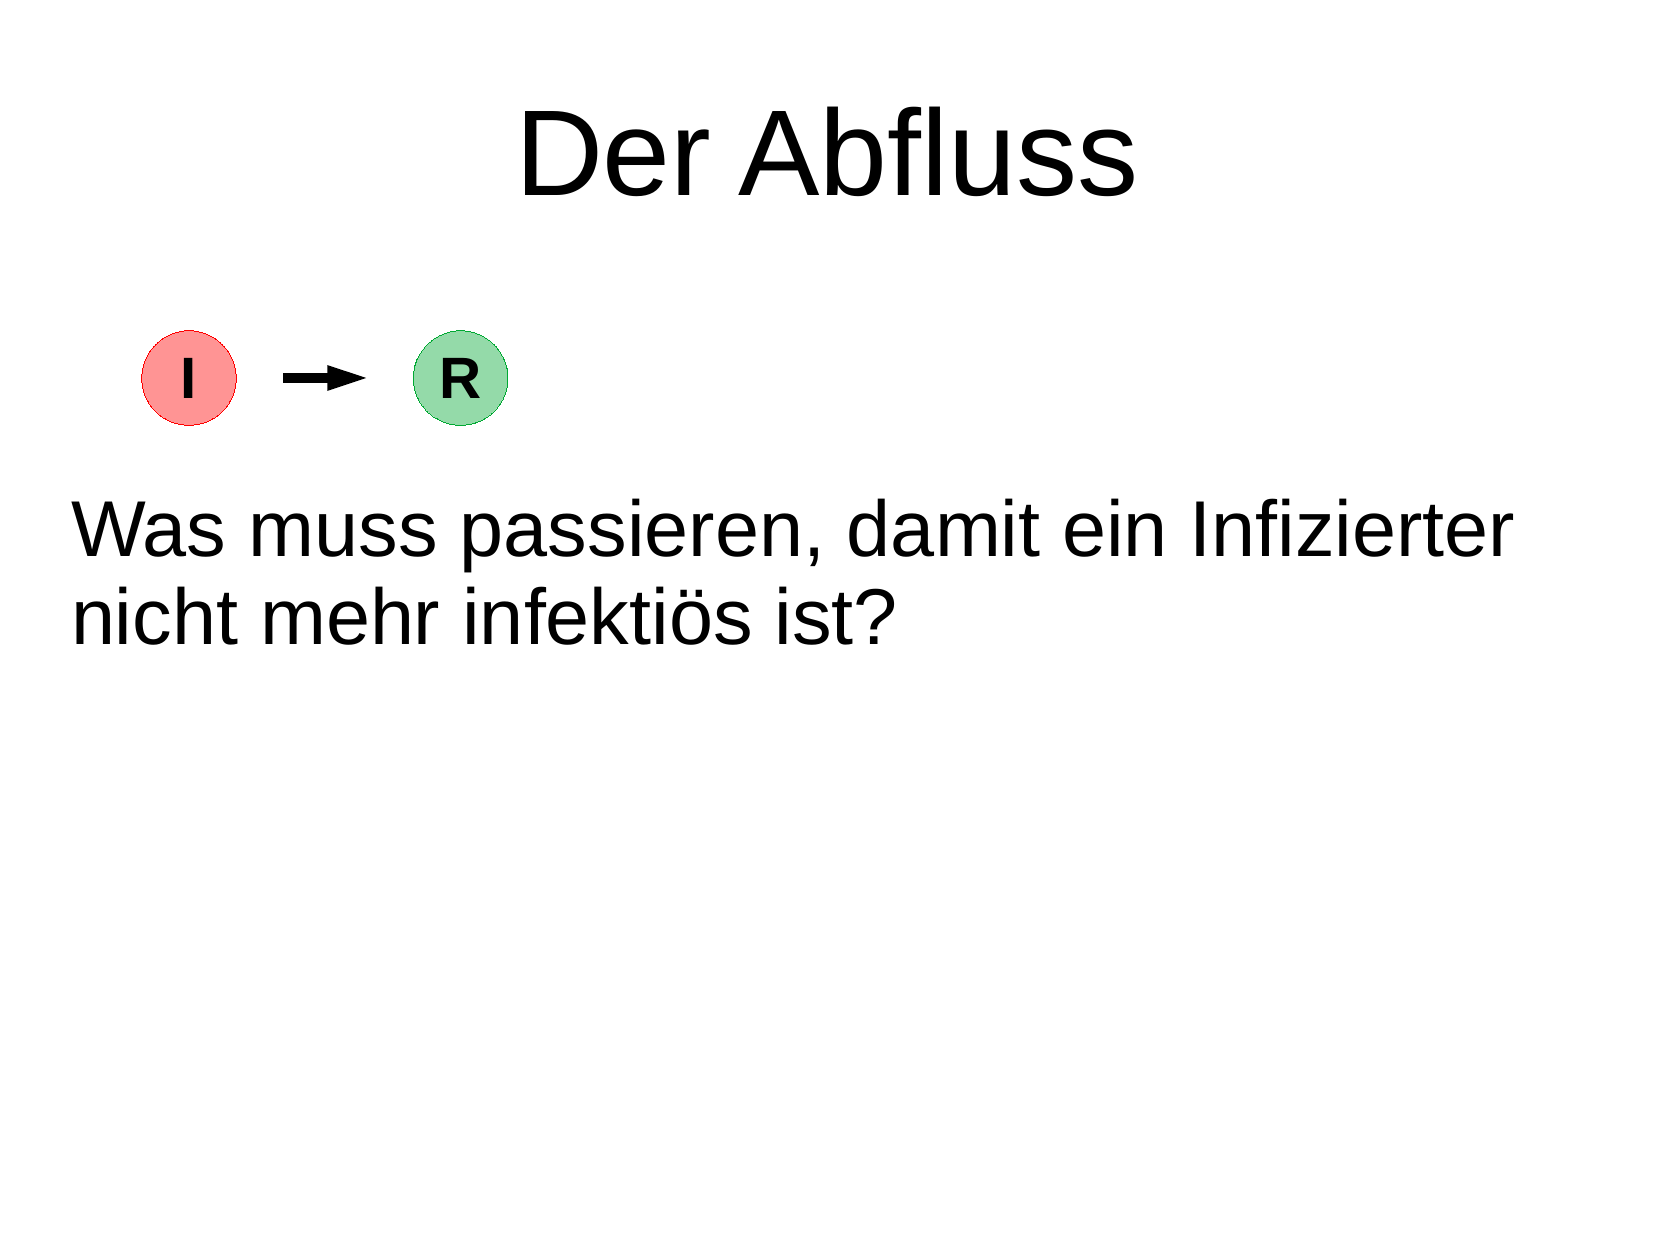

# Der Abfluss
I
R
Was muss passieren, damit ein Infizierter nicht mehr infektiös ist?